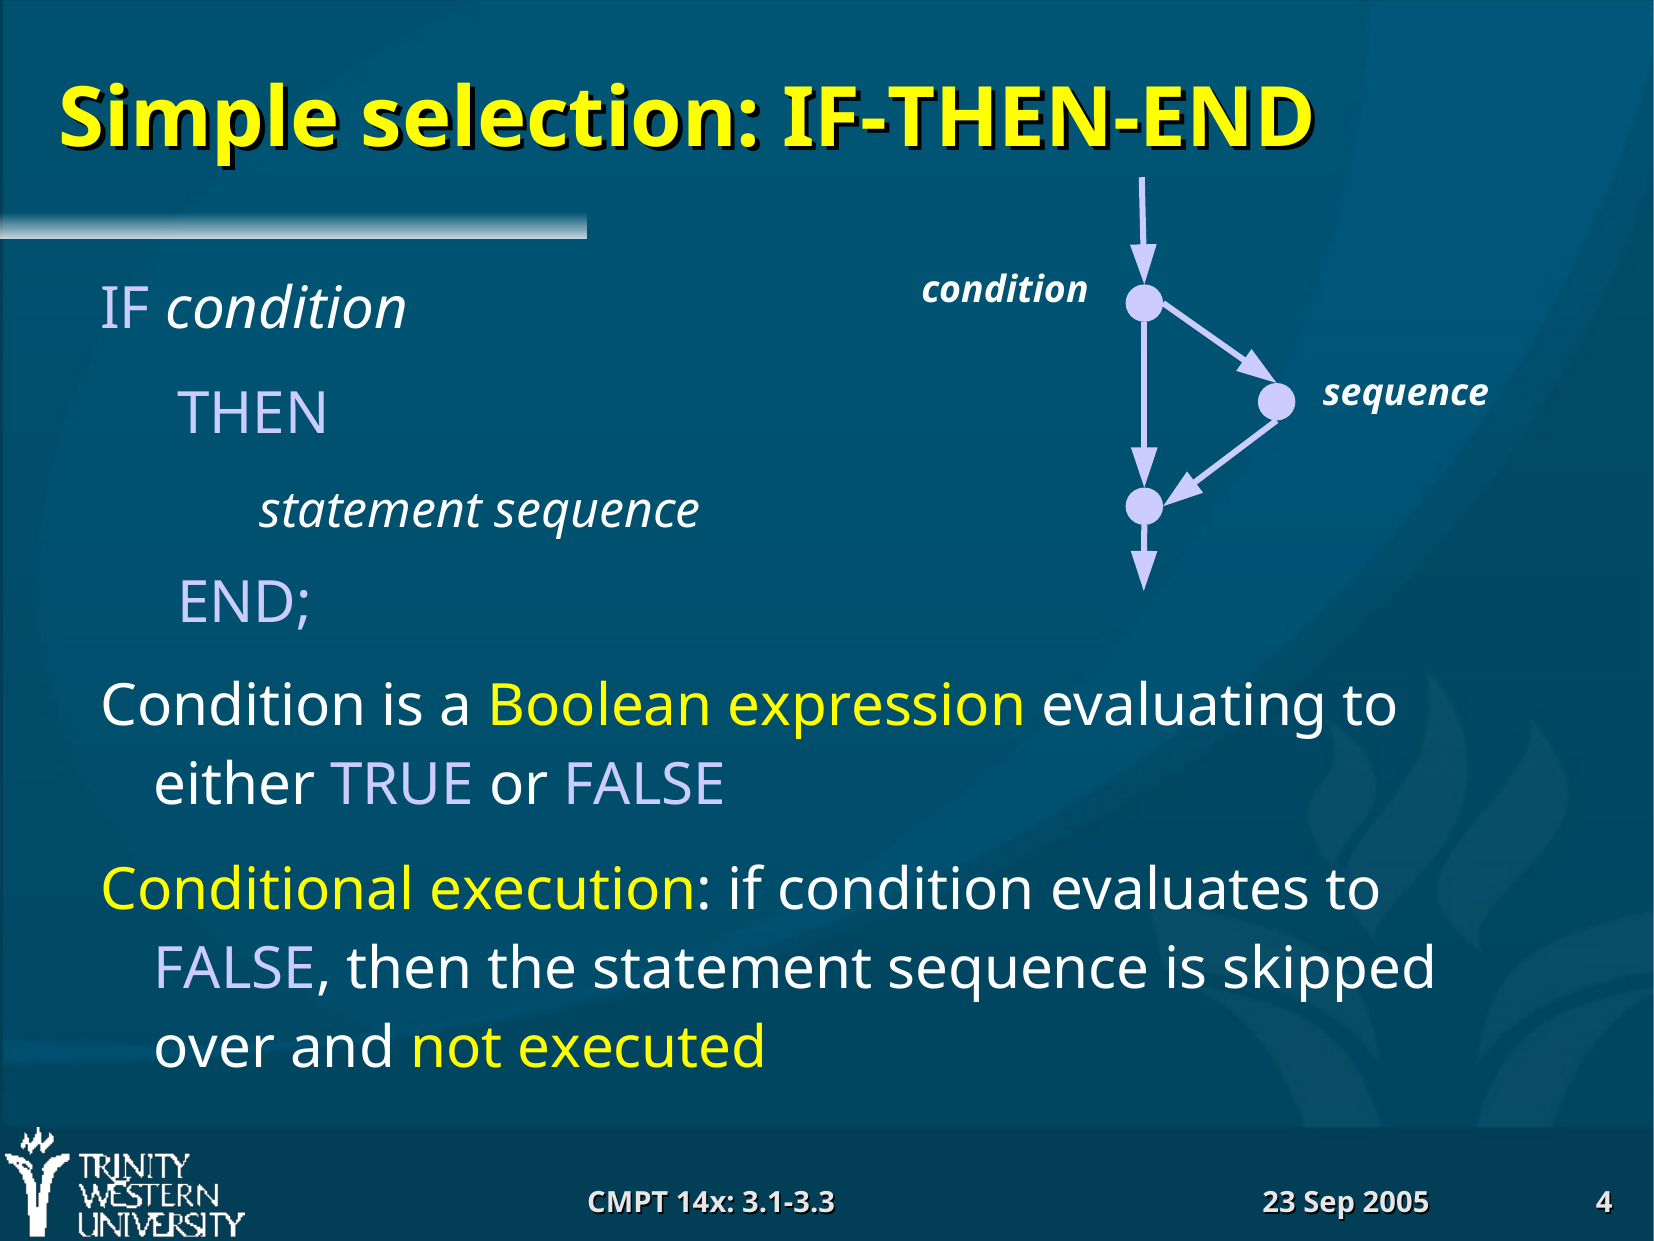

# Simple selection: IF-THEN-END
condition
sequence
IF condition
THEN
statement sequence
END;
Condition is a Boolean expression evaluating to either TRUE or FALSE
Conditional execution: if condition evaluates to FALSE, then the statement sequence is skipped over and not executed
CMPT 14x: 3.1-3.3
23 Sep 2005
4